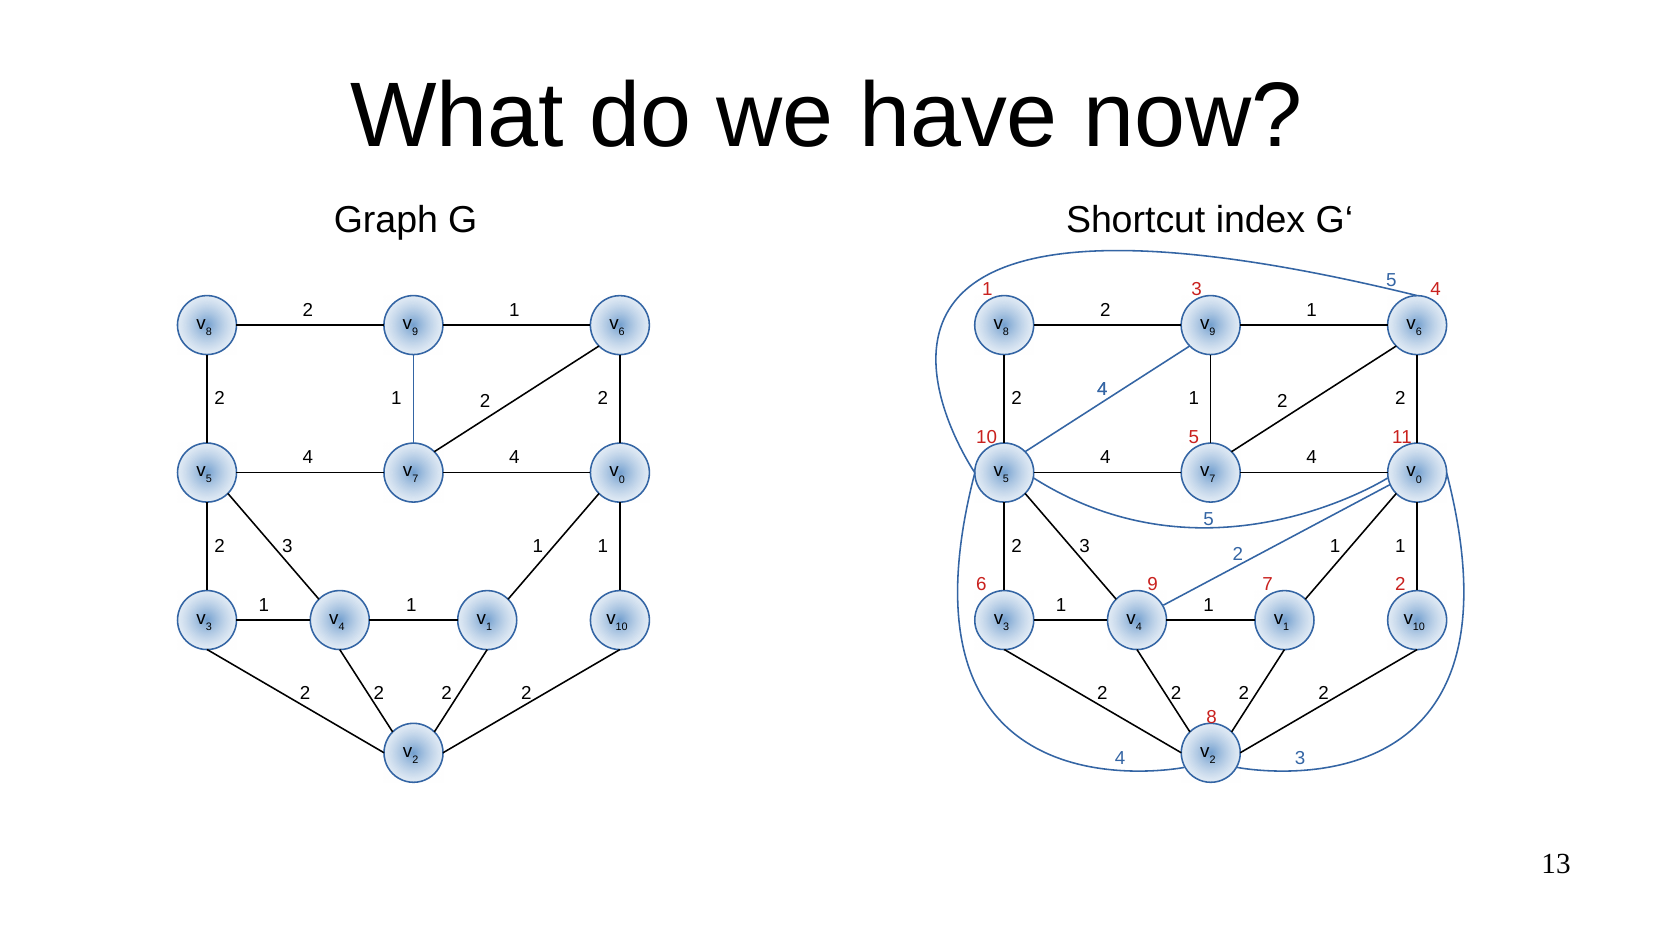

# What do we have now?
Graph G
Shortcut index G‘
13